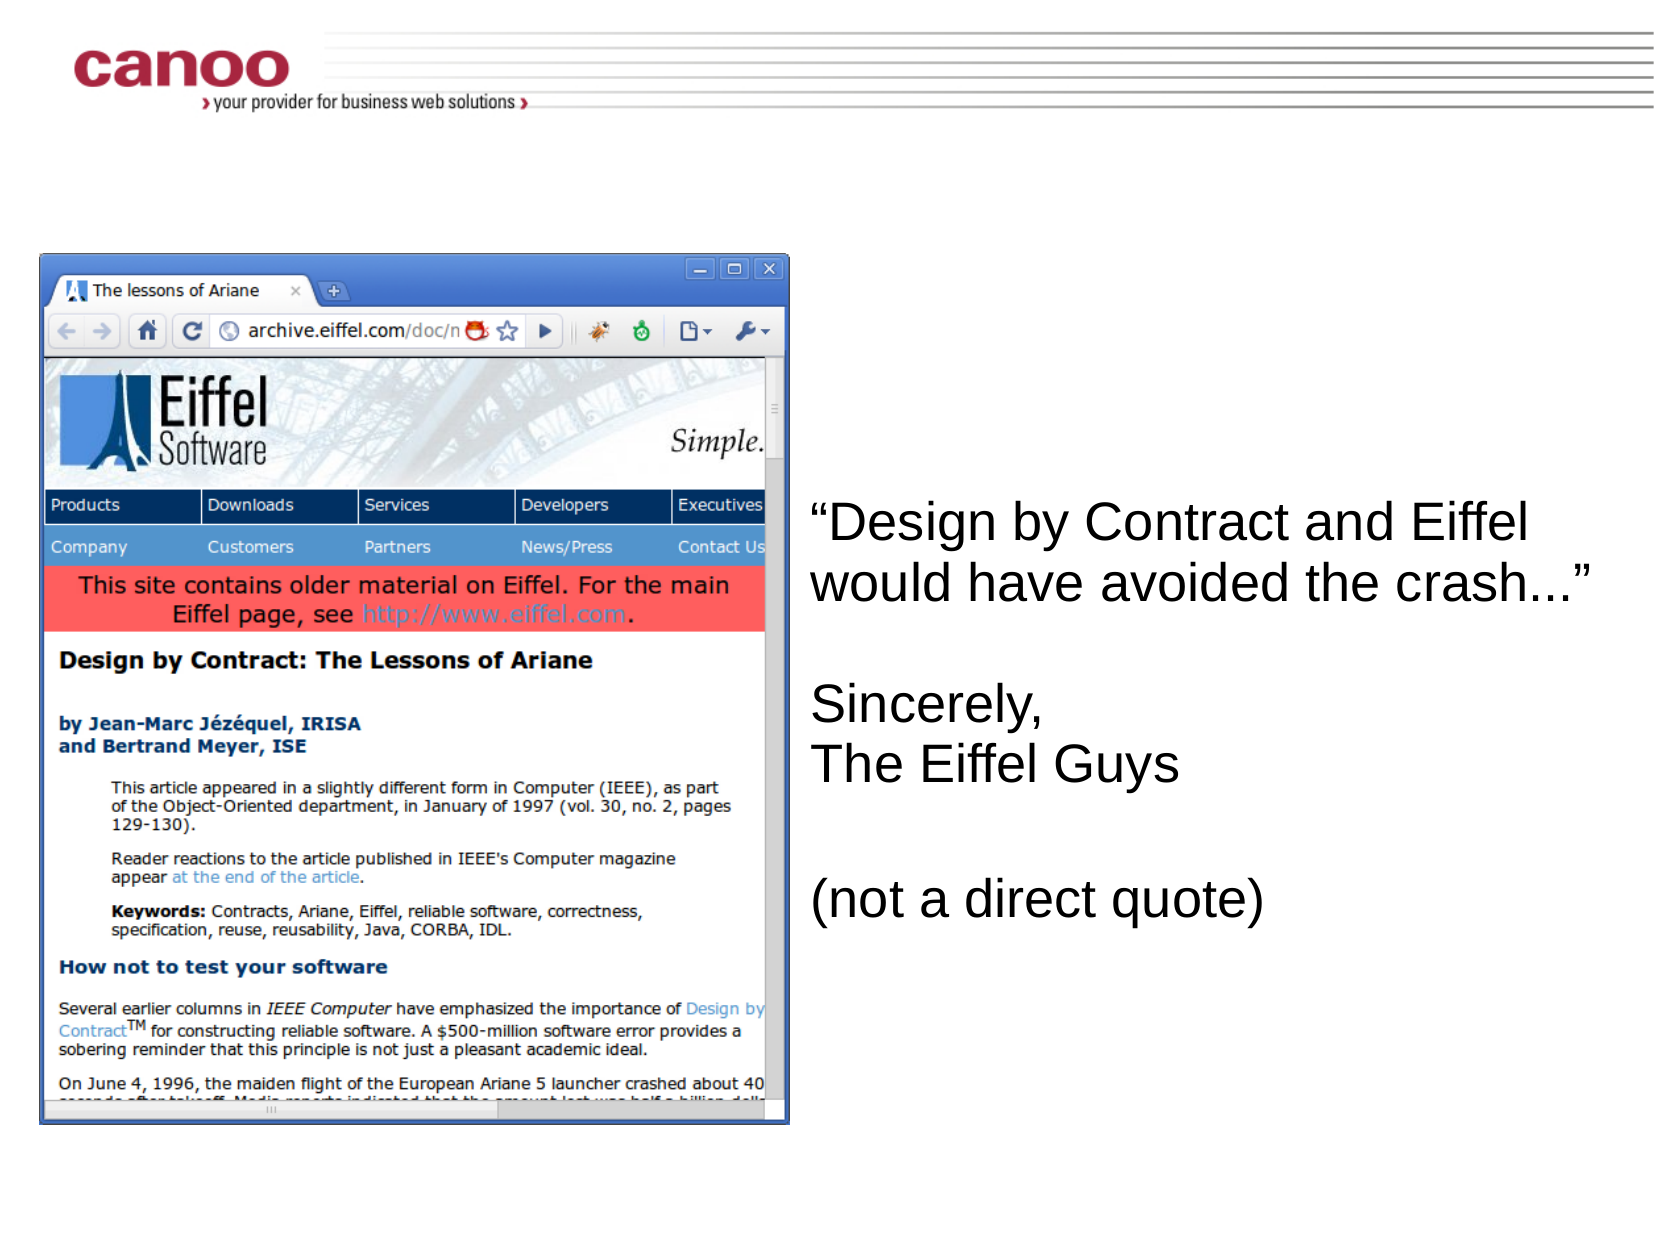

# “Design by Contract and Eiffel
would have avoided the crash...”
Sincerely,
The Eiffel Guys
(not a direct quote)